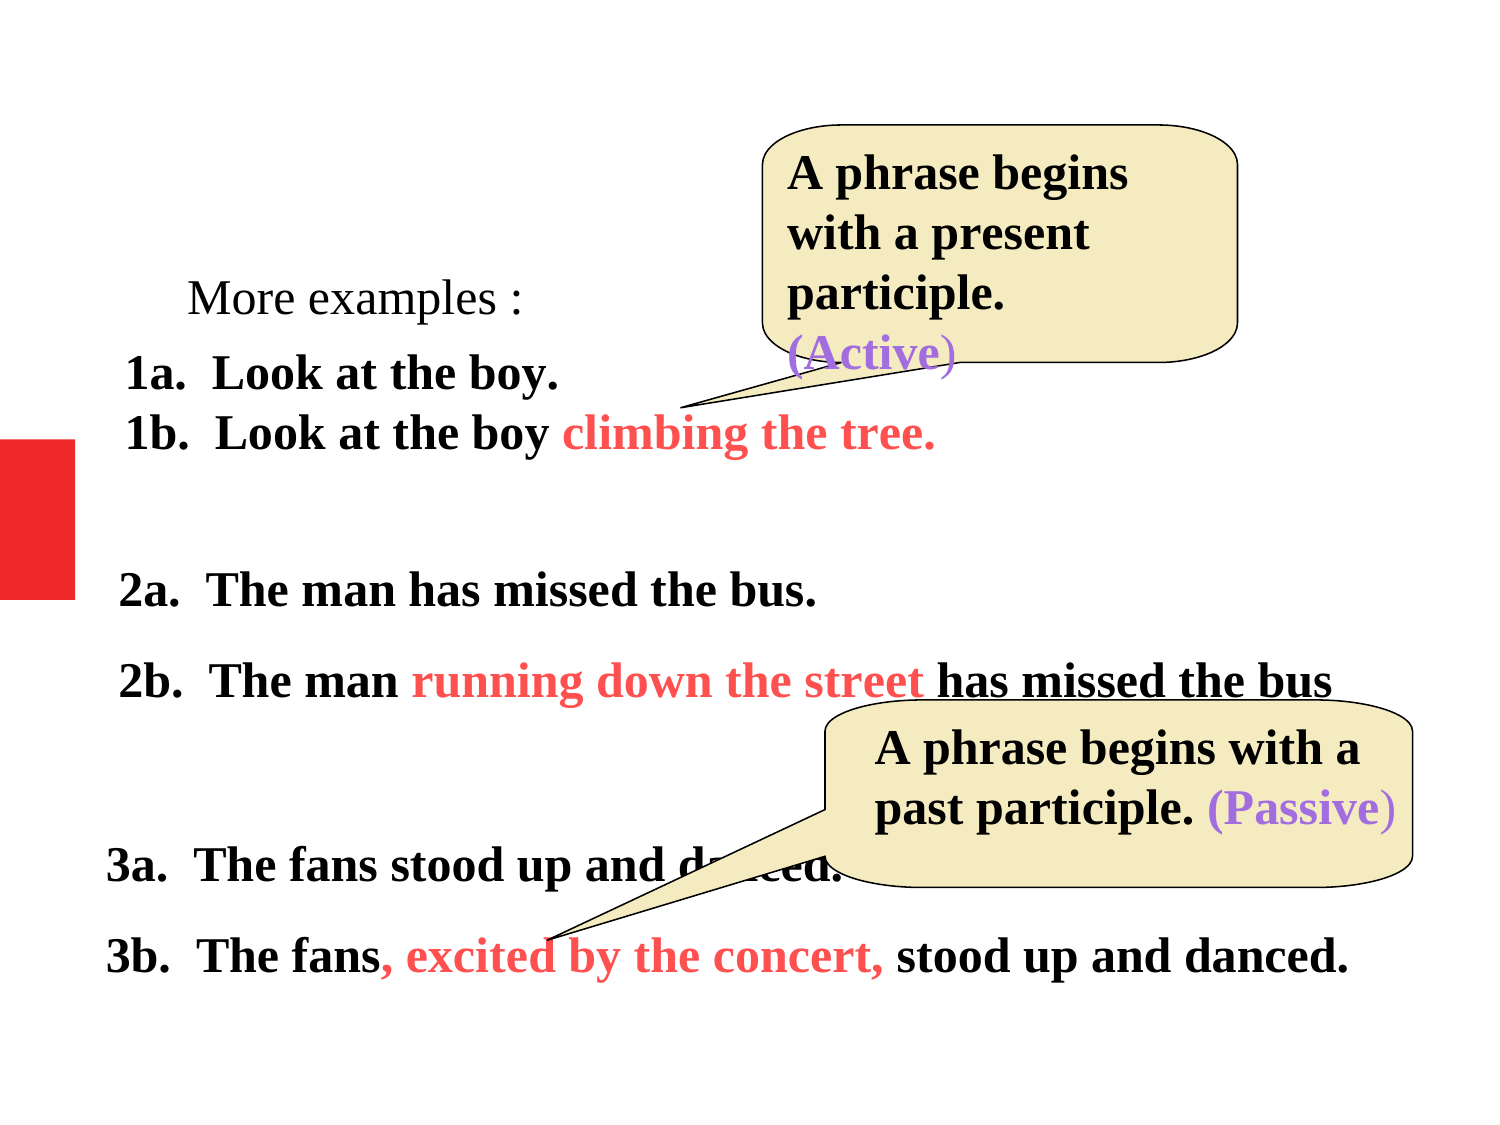

A phrase begins with a present participle. (Active)
More examples :
1a. Look at the boy.
1b. Look at the boy climbing the tree.
 2a. The man has missed the bus.
 2b. The man running down the street has missed the bus
A phrase begins with a past participle. (Passive)
 3a. The fans stood up and danced.
 3b. The fans, excited by the concert, stood up and danced.